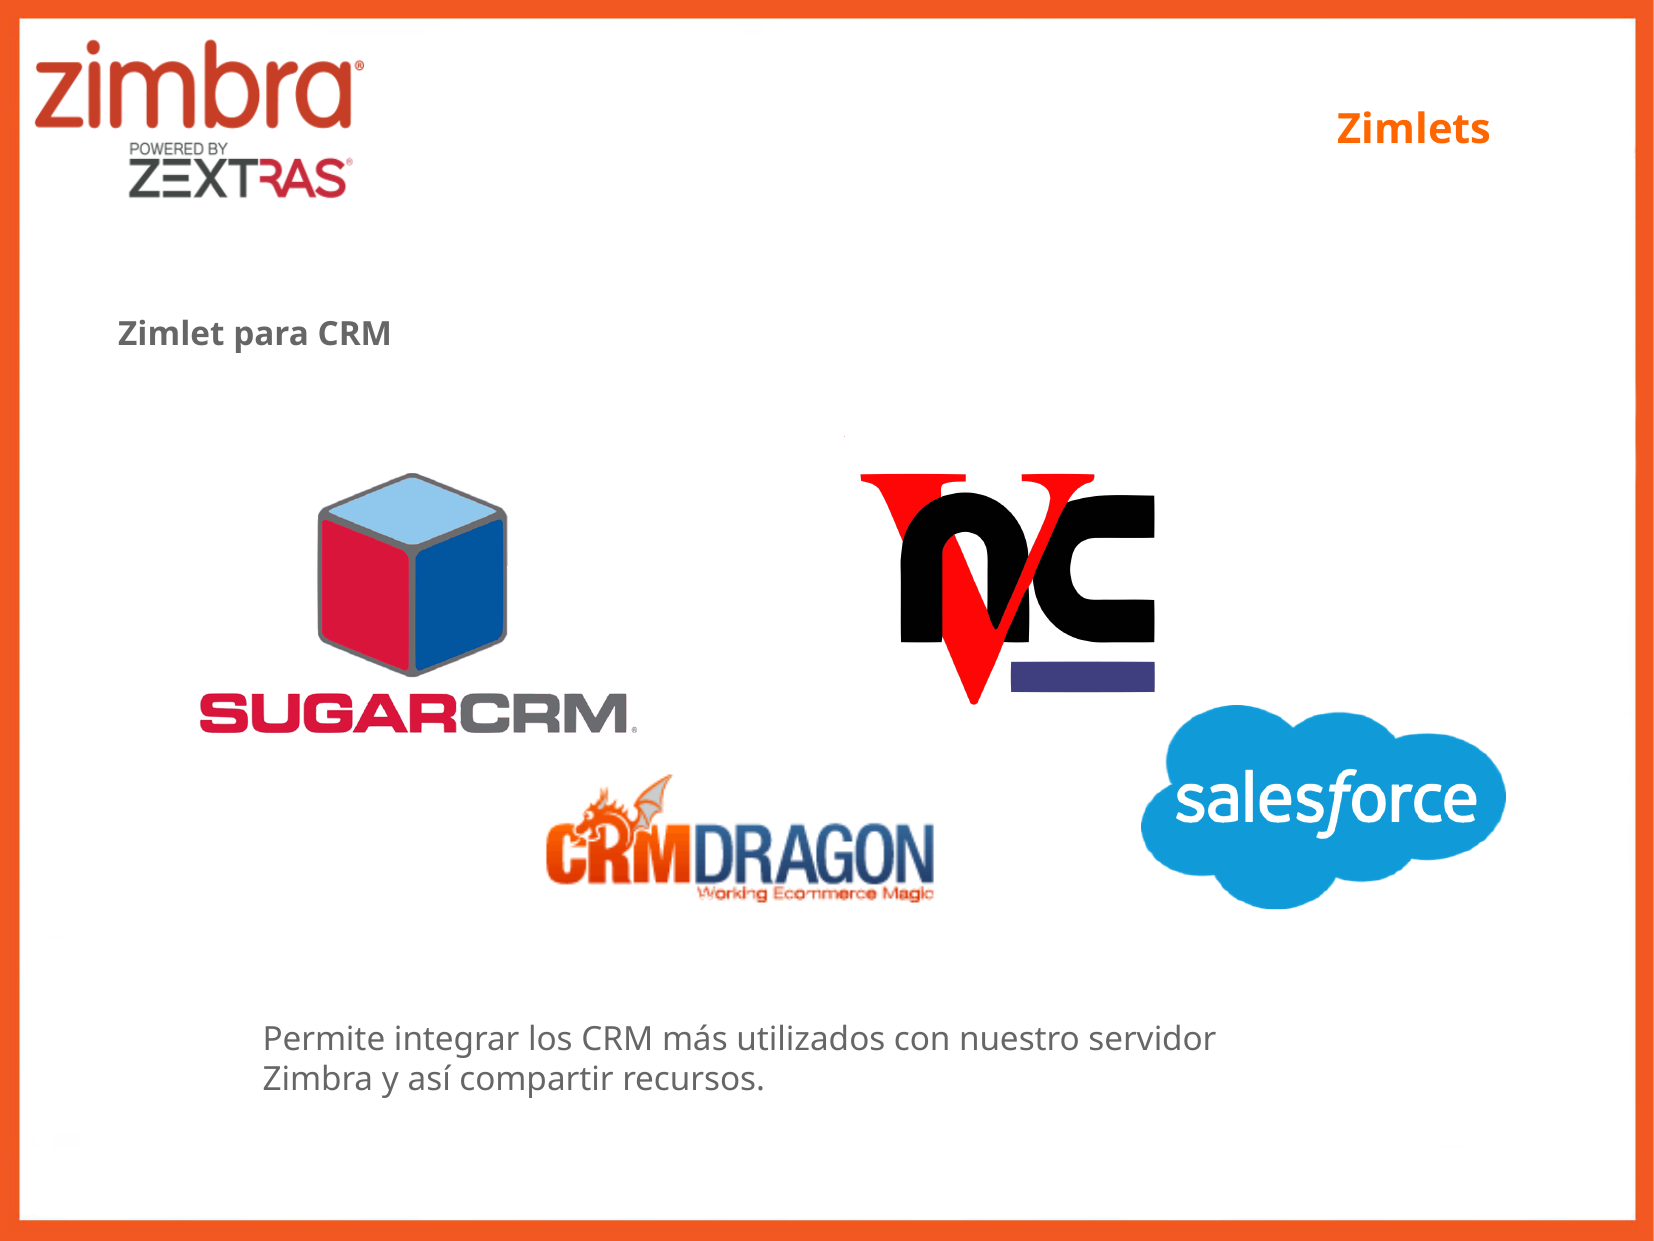

Zimlets
Zimlet para CRM
Permite integrar los CRM más utilizados con nuestro servidor Zimbra y así compartir recursos.